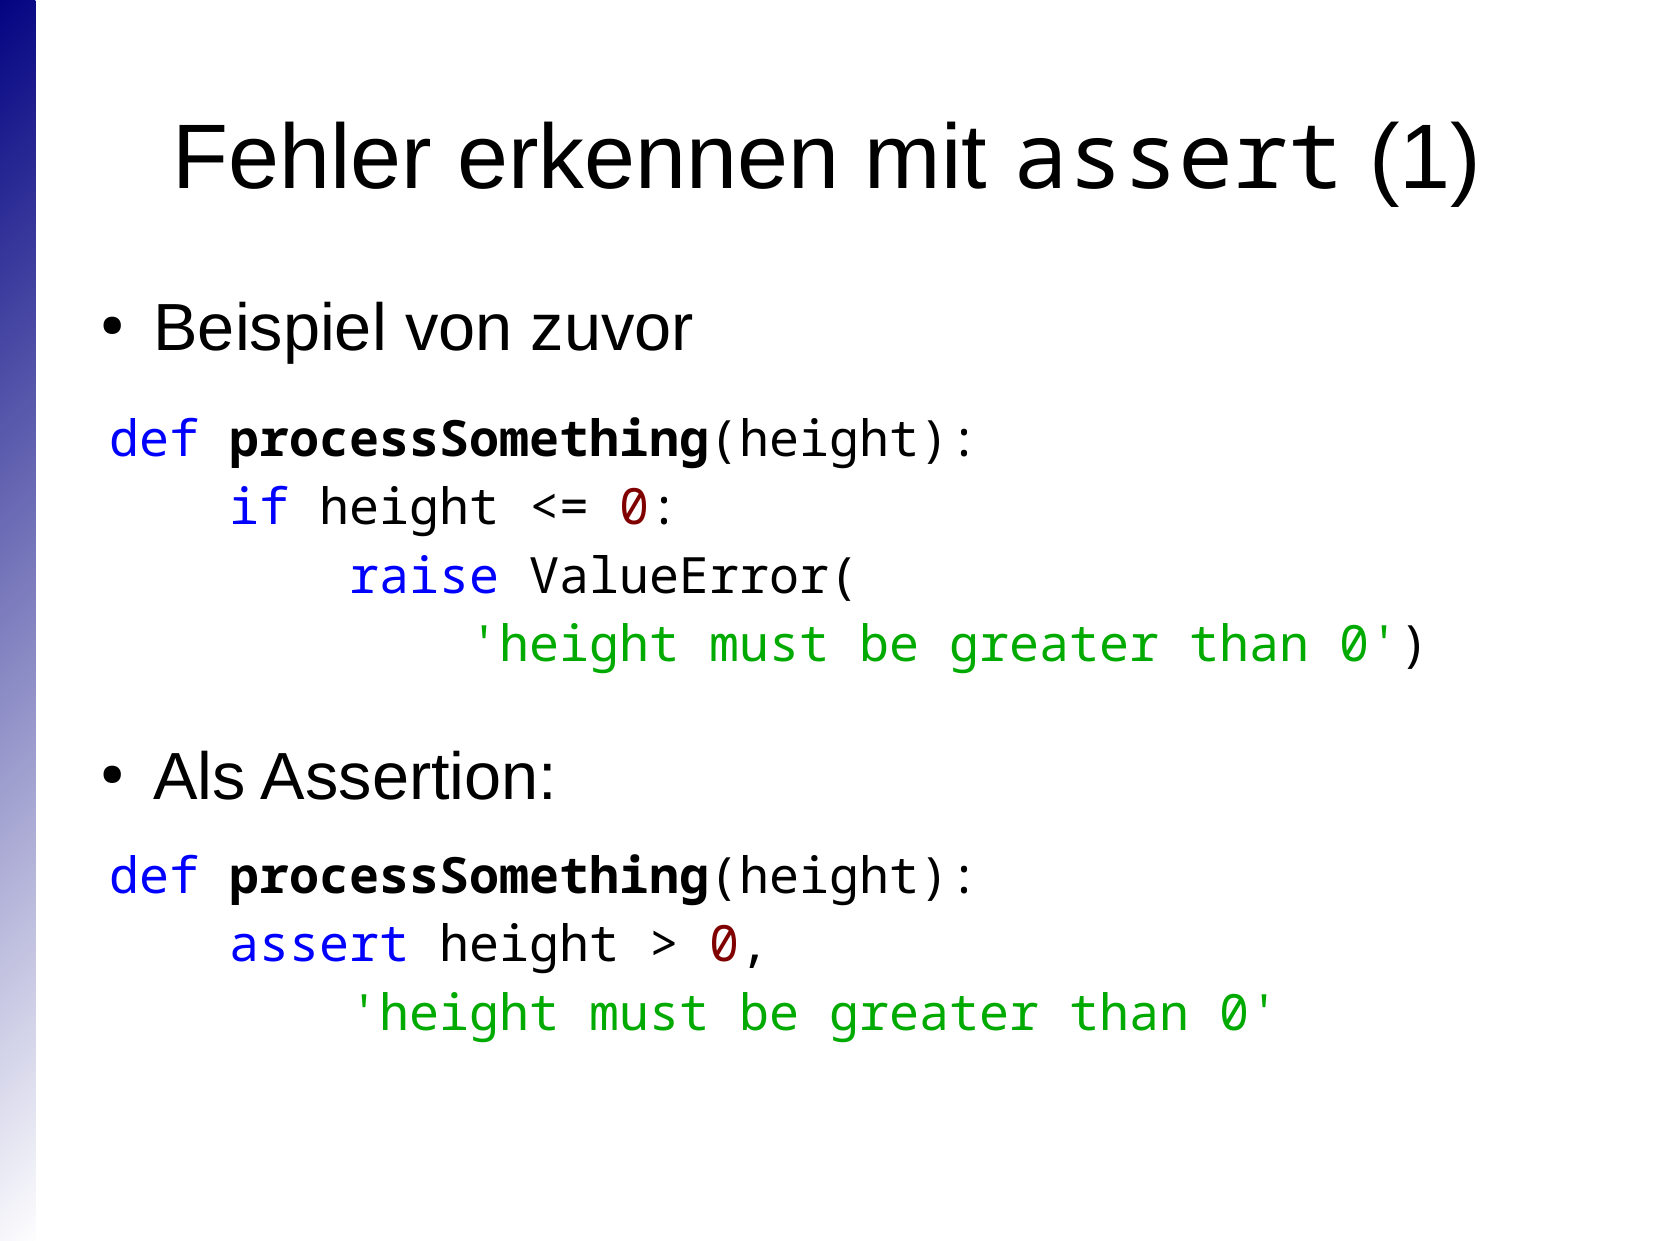

# Fehler erkennen mit assert (1)
Beispiel von zuvor
def processSomething(height):
 if height <= 0:
 raise ValueError(
 'height must be greater than 0')
Als Assertion:
def processSomething(height):
 assert height > 0,
 'height must be greater than 0'